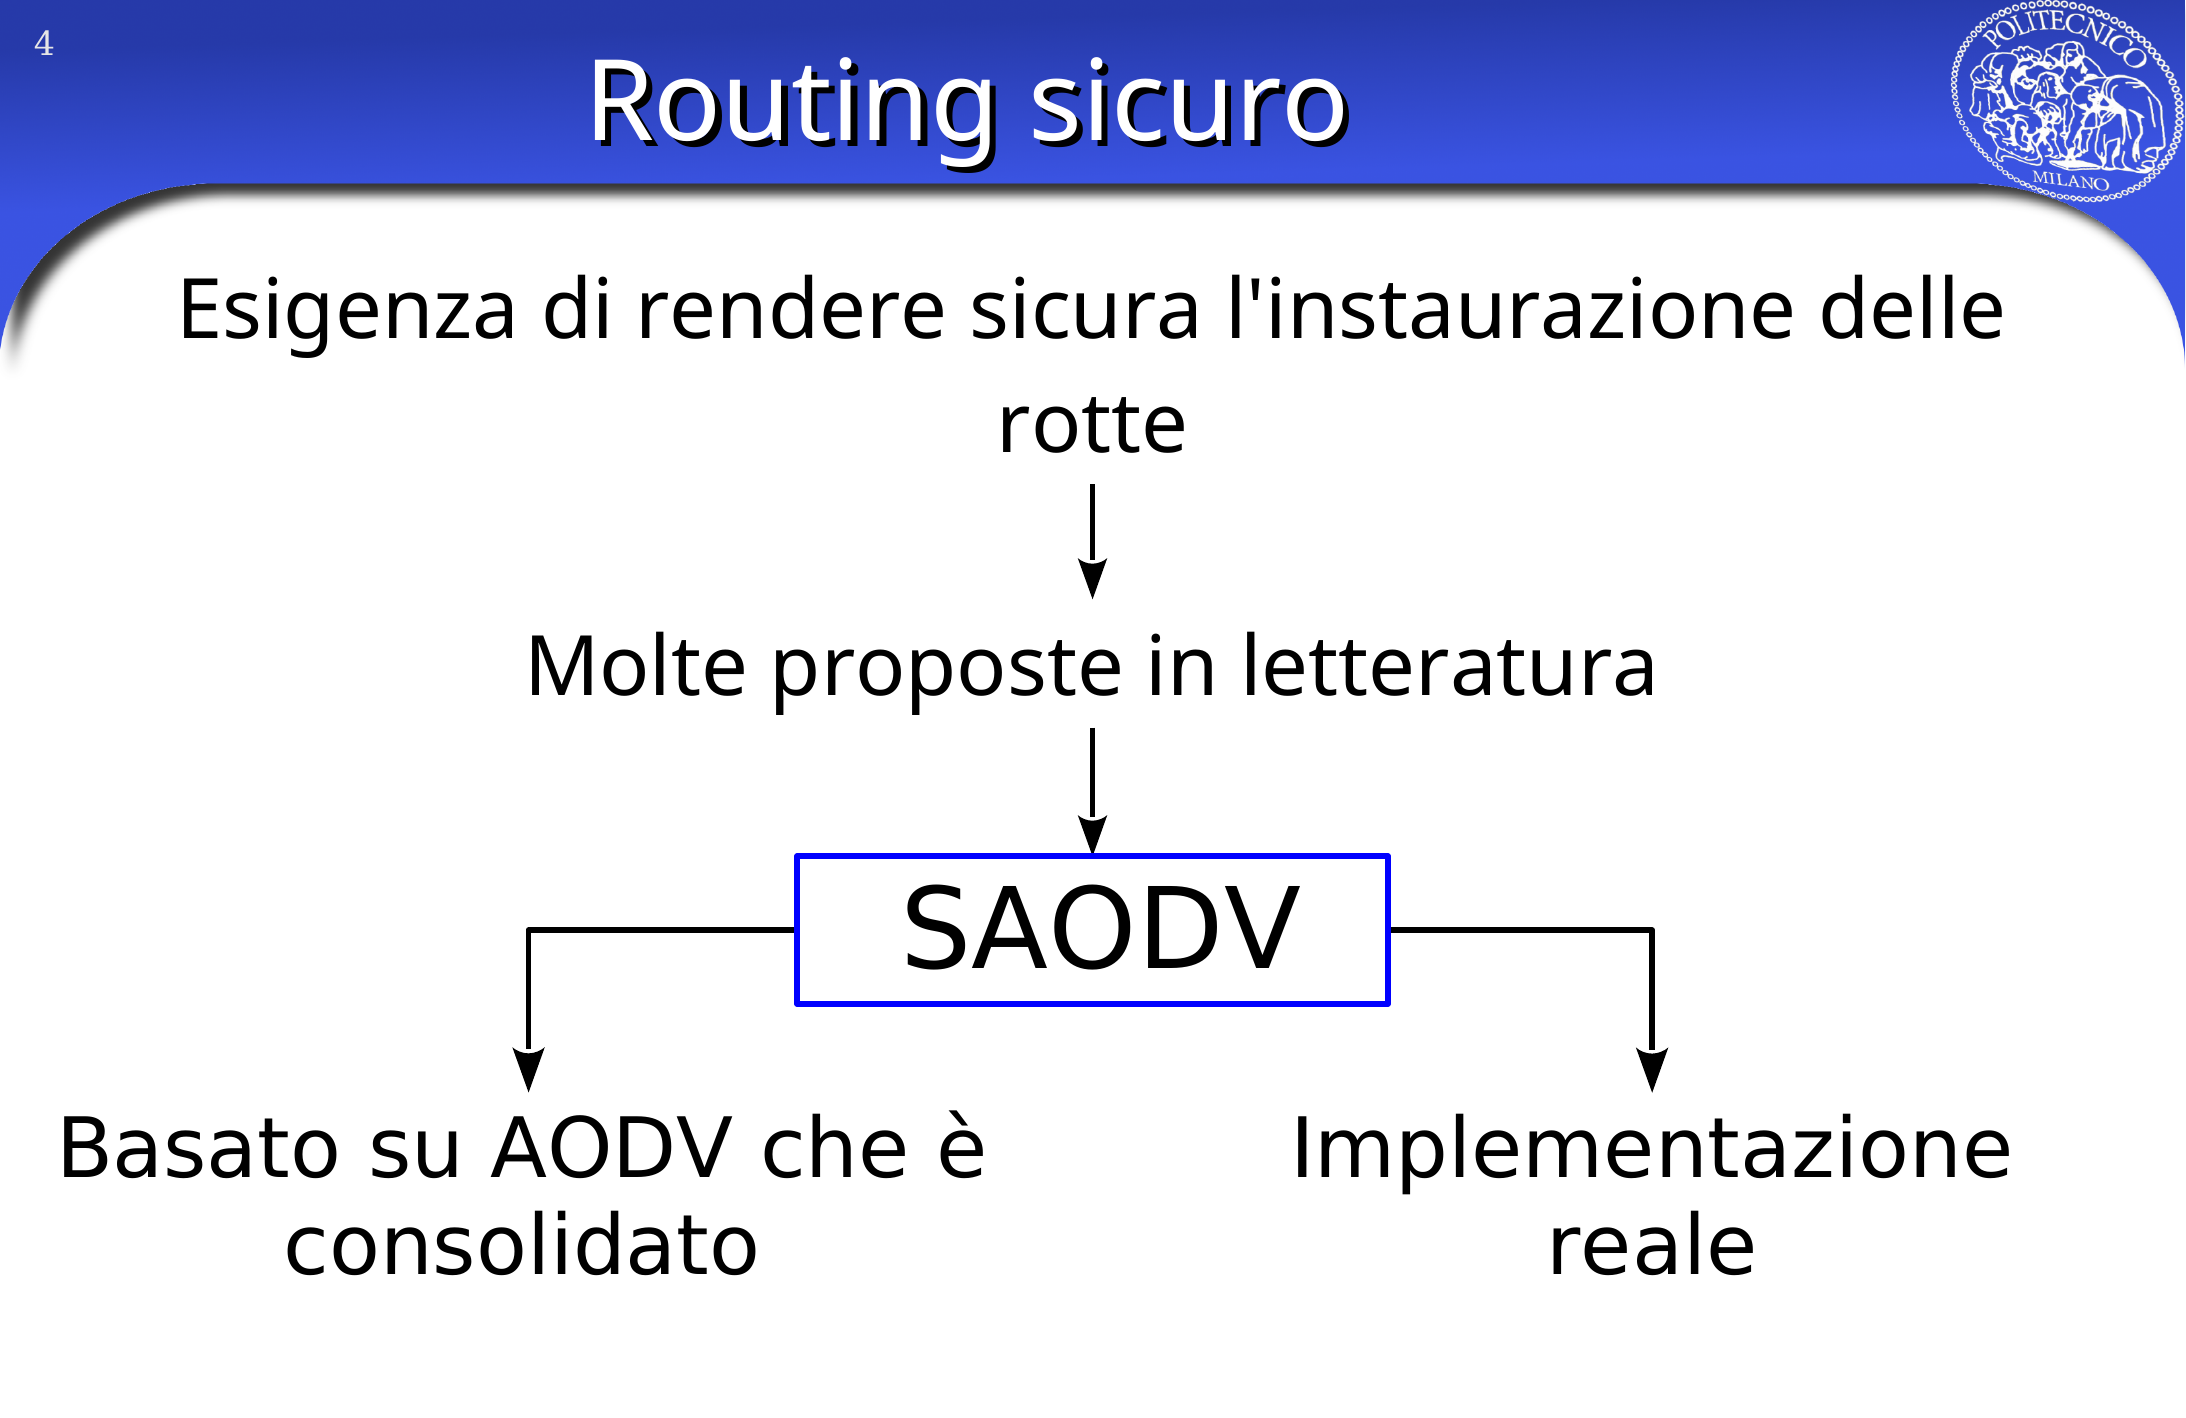

4
# Routing sicuro
Esigenza di rendere sicura l'instaurazione delle rotte
Molte proposte in letteratura
SAODV
Basato su AODV che è consolidato
Implementazione
reale